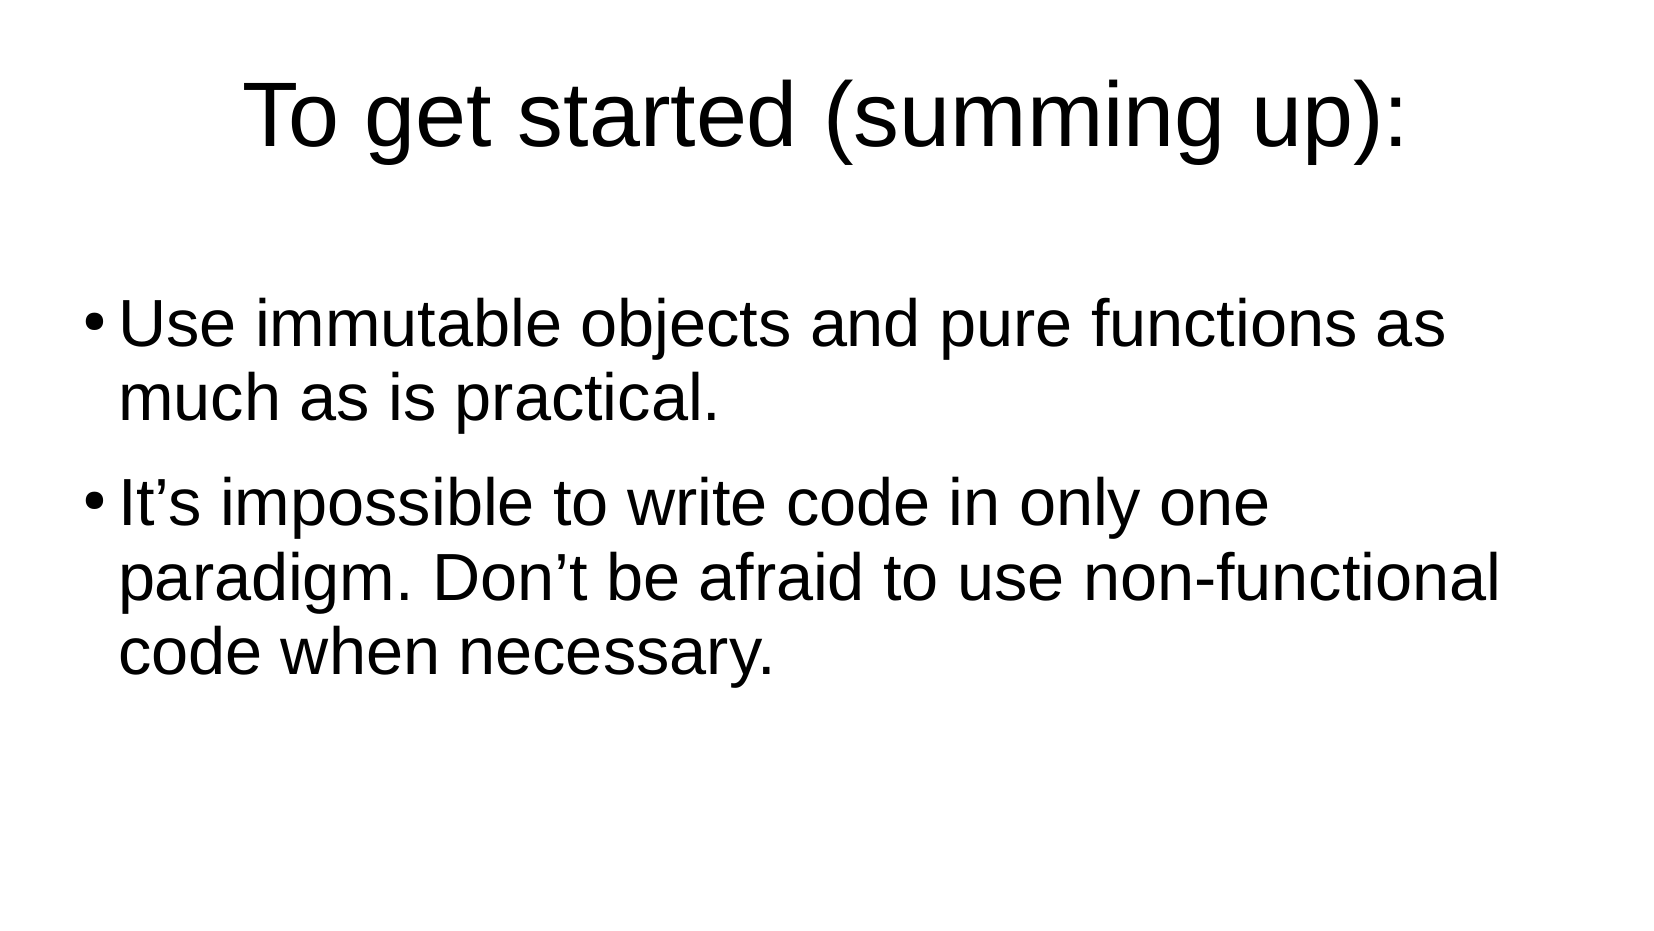

# To get started (summing up):
Use immutable objects and pure functions as much as is practical.
It’s impossible to write code in only one paradigm. Don’t be afraid to use non-functional code when necessary.